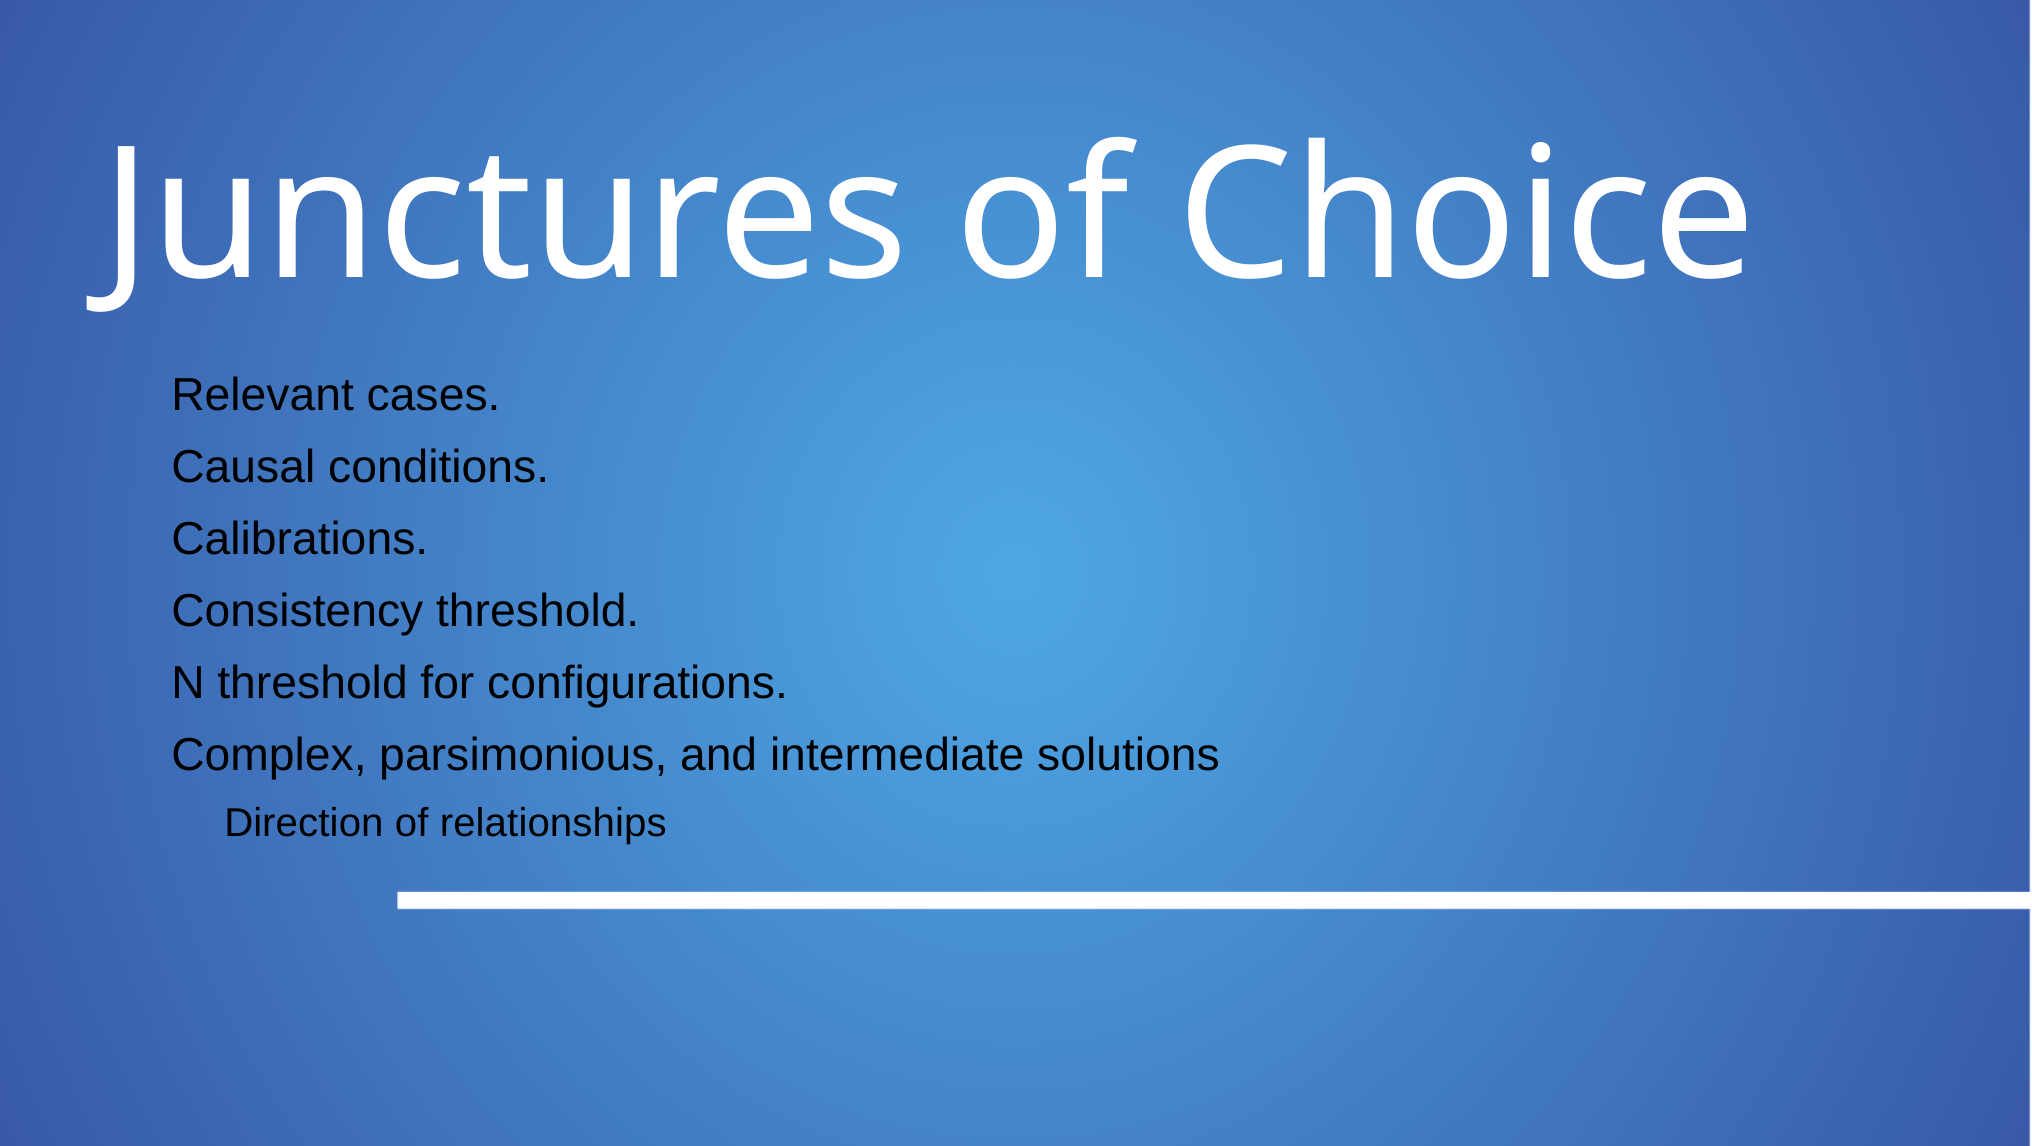

# Junctures of Choice
Relevant cases.
Causal conditions.
Calibrations.
Consistency threshold.
N threshold for configurations.
Complex, parsimonious, and intermediate solutions
Direction of relationships